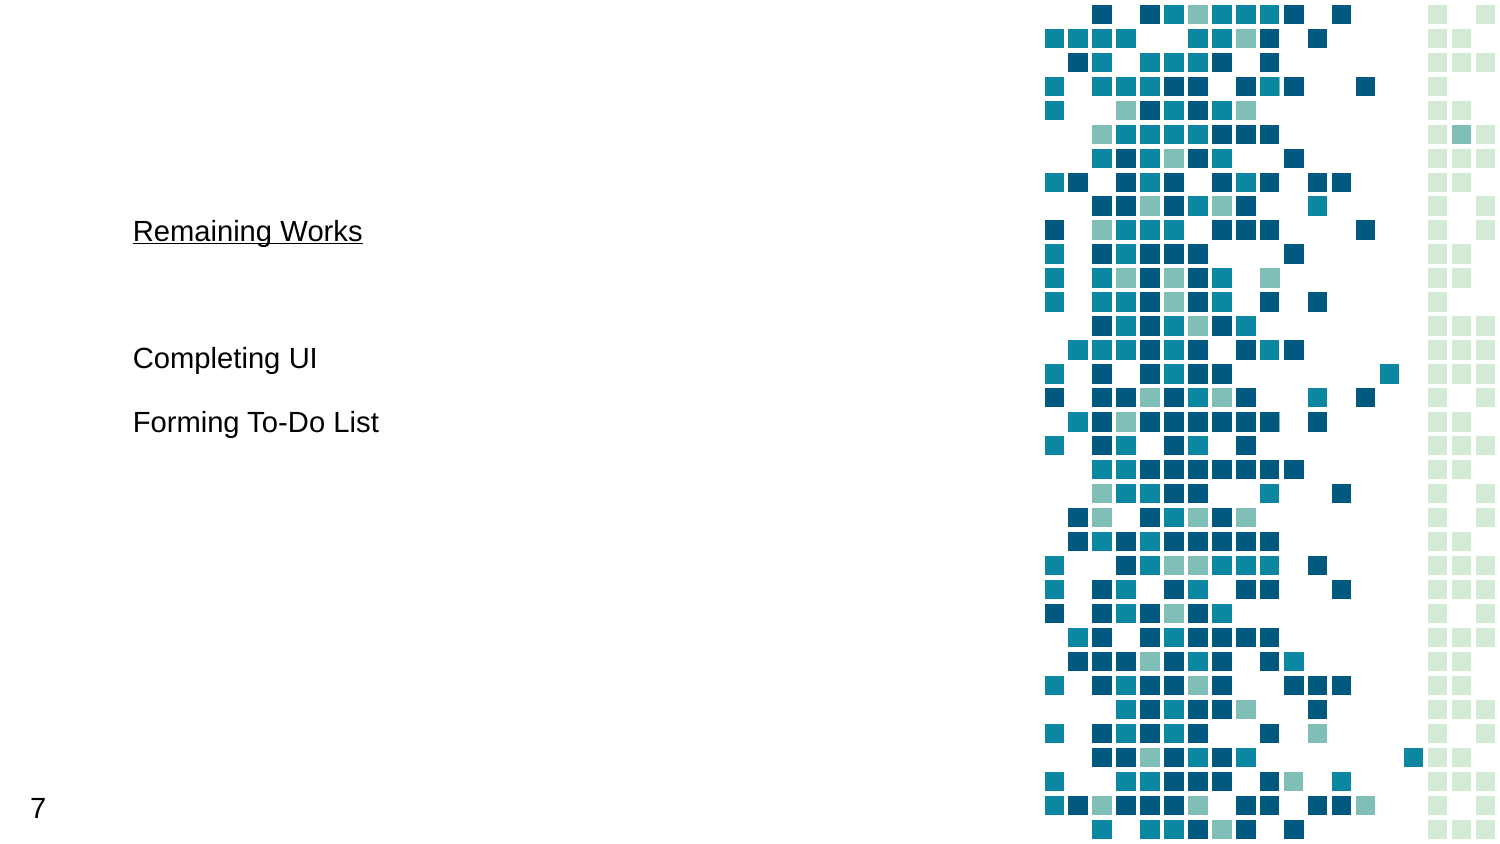

# Remaining Works
Completing UI
Forming To-Do List